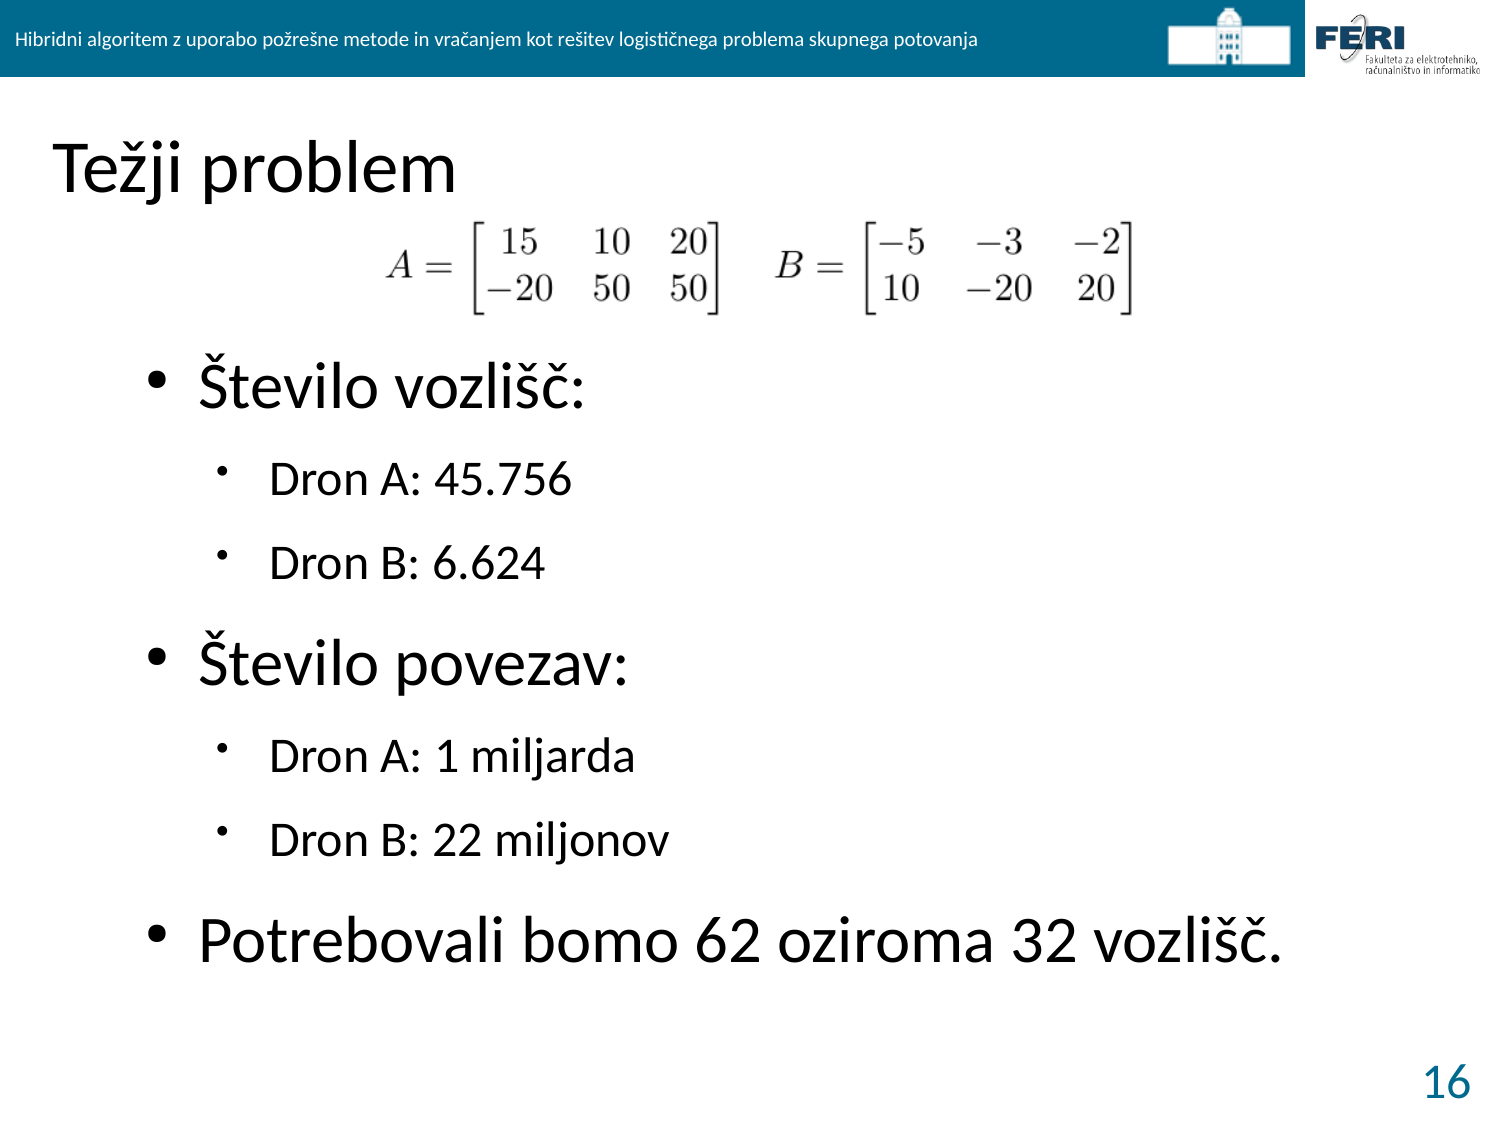

Hibridni algoritem z uporabo požrešne metode in vračanjem kot rešitev logističnega problema skupnega potovanja
# Težji problem
Število vozlišč:
Dron A: 45.756
Dron B: 6.624
Število povezav:
Dron A: 1 miljarda
Dron B: 22 miljonov
Potrebovali bomo 62 oziroma 32 vozlišč.